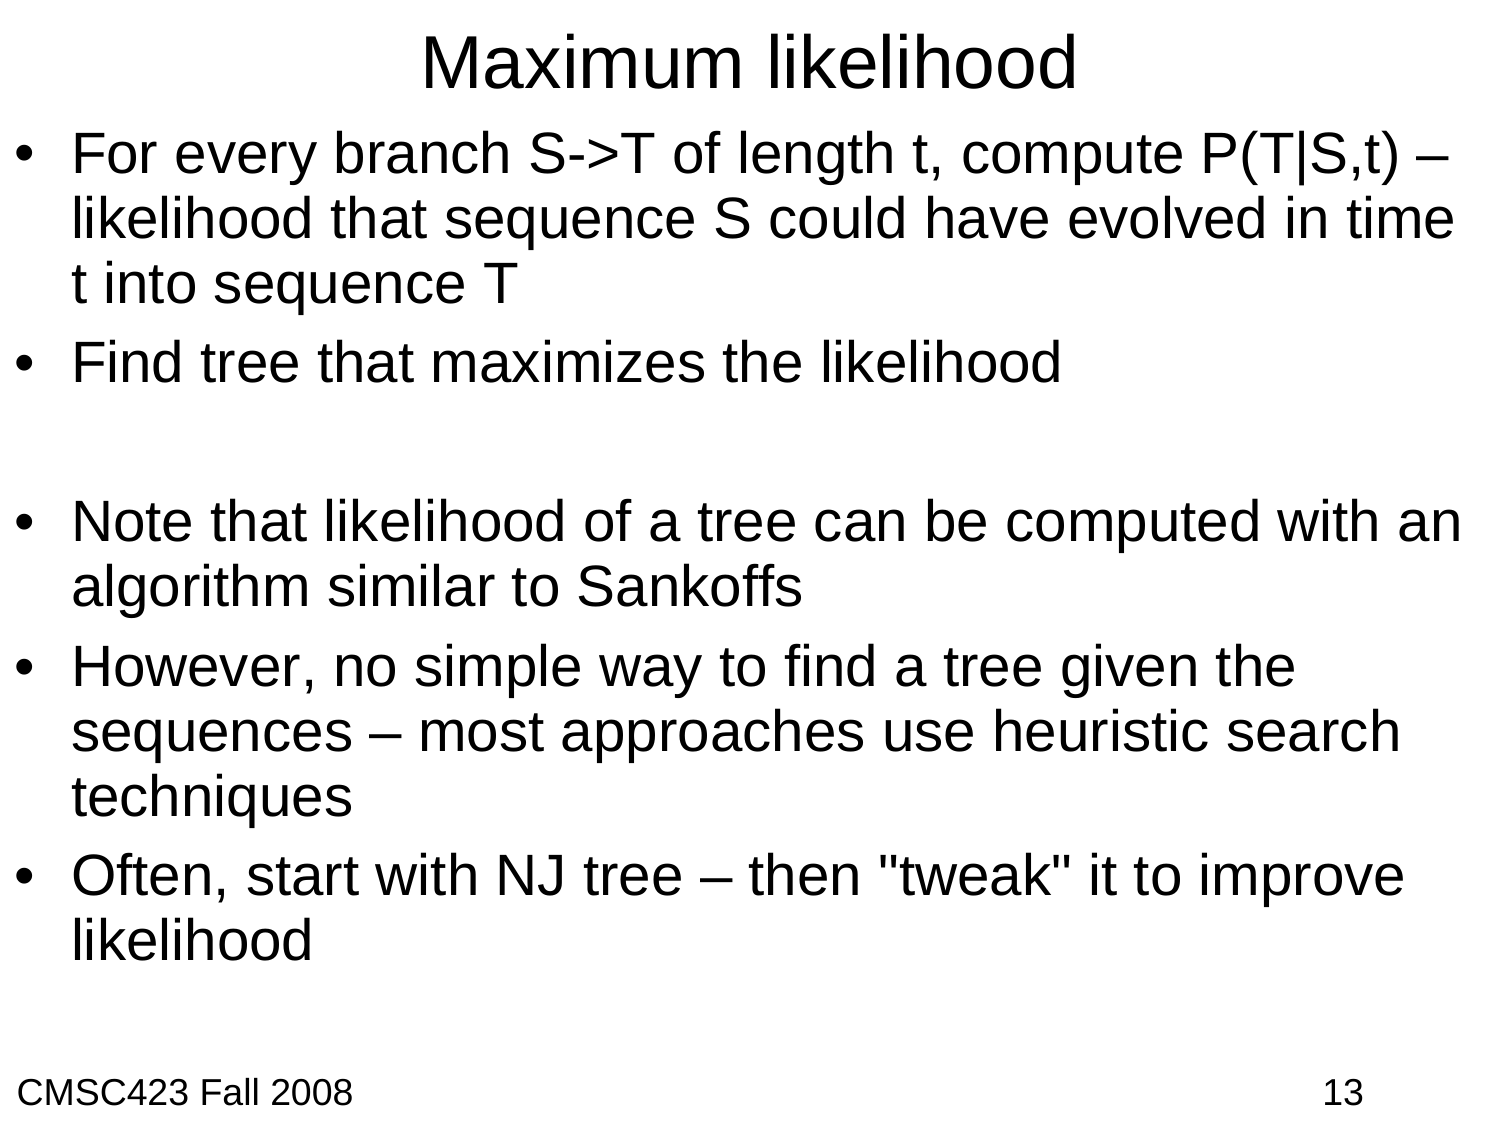

# Maximum likelihood
For every branch S->T of length t, compute P(T|S,t) – likelihood that sequence S could have evolved in time t into sequence T
Find tree that maximizes the likelihood
Note that likelihood of a tree can be computed with an algorithm similar to Sankoffs
However, no simple way to find a tree given the sequences – most approaches use heuristic search techniques
Often, start with NJ tree – then "tweak" it to improve likelihood
CMSC423 Fall 2008
13